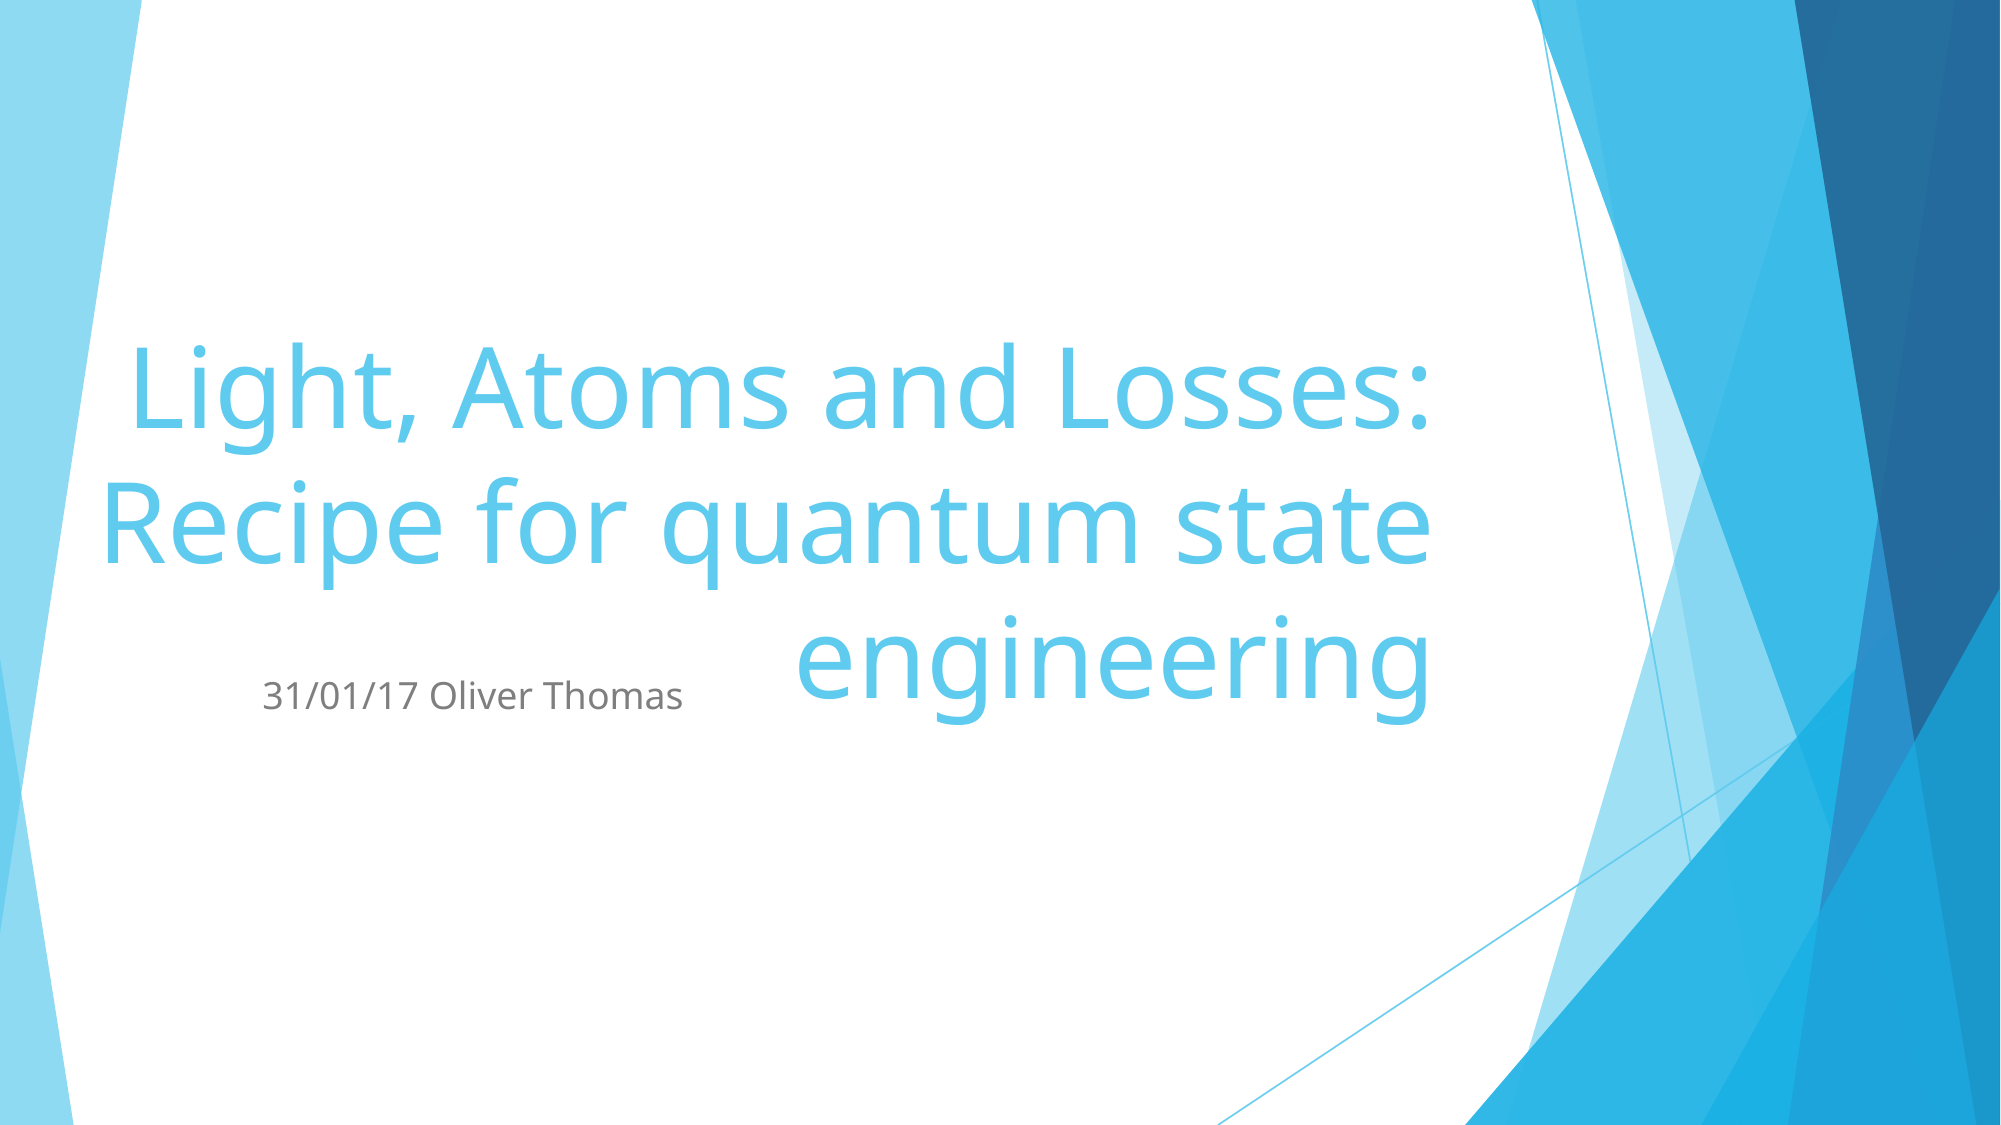

# Light, Atoms and Losses: Recipe for quantum state engineering
31/01/17 Oliver Thomas